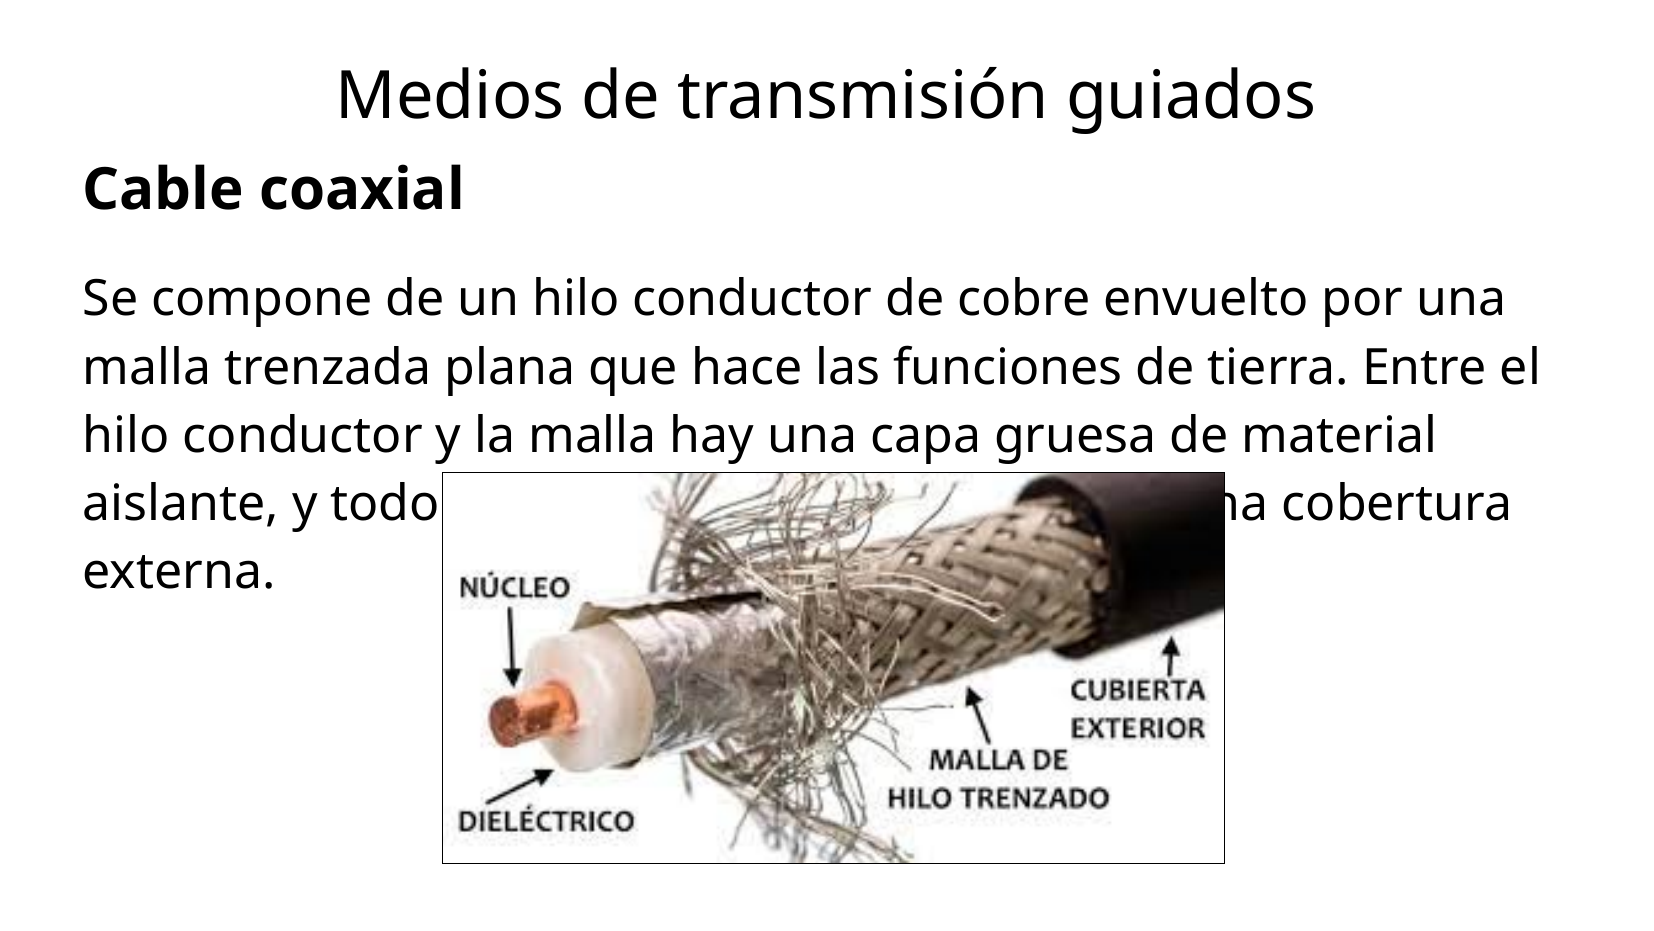

# Medios de transmisión guiados
Cable coaxial
Se compone de un hilo conductor de cobre envuelto por una malla trenzada plana que hace las funciones de tierra. Entre el hilo conductor y la malla hay una capa gruesa de material aislante, y todo el conjunto está protegido por una cobertura externa.